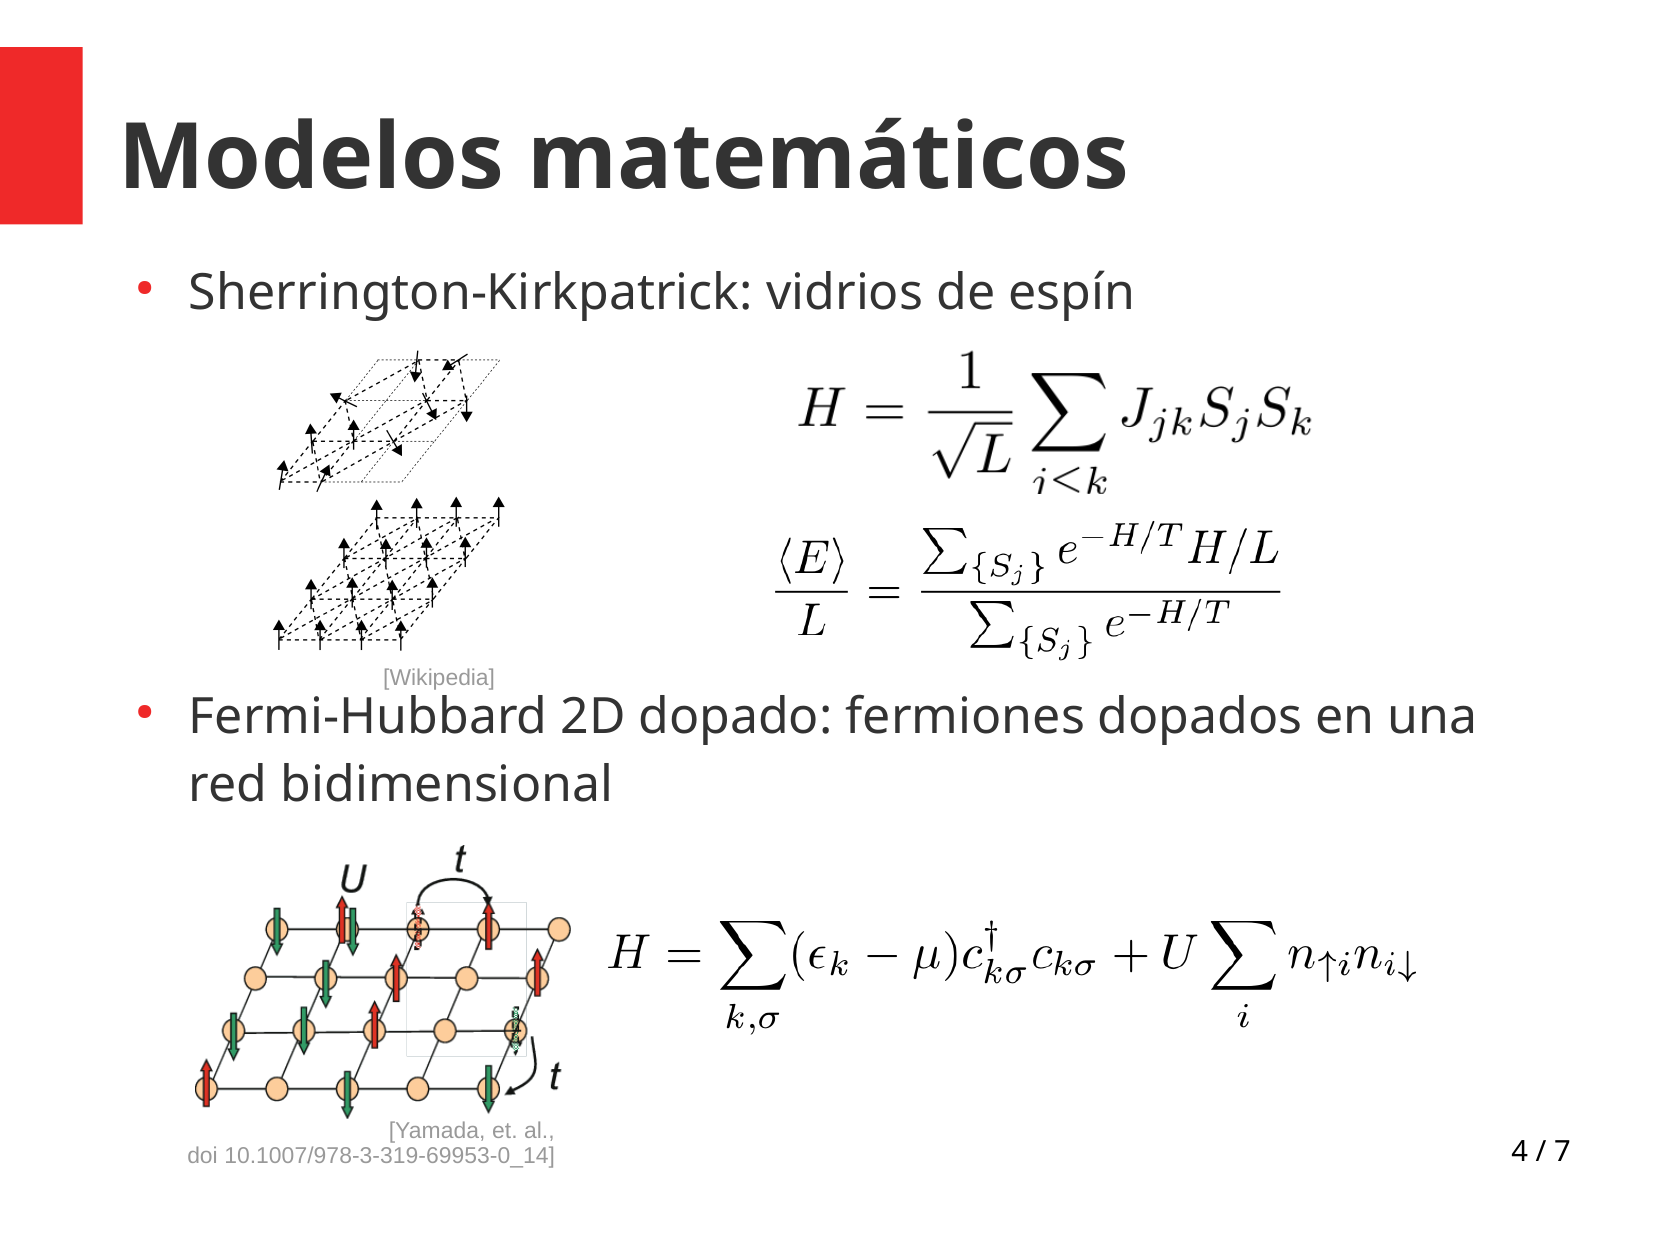

# Modelos matemáticos
Sherrington-Kirkpatrick: vidrios de espín
Fermi-Hubbard 2D dopado: fermiones dopados en una red bidimensional
[Wikipedia]
[Yamada, et. al.,
doi 10.1007/978-3-319-69953-0_14]
4